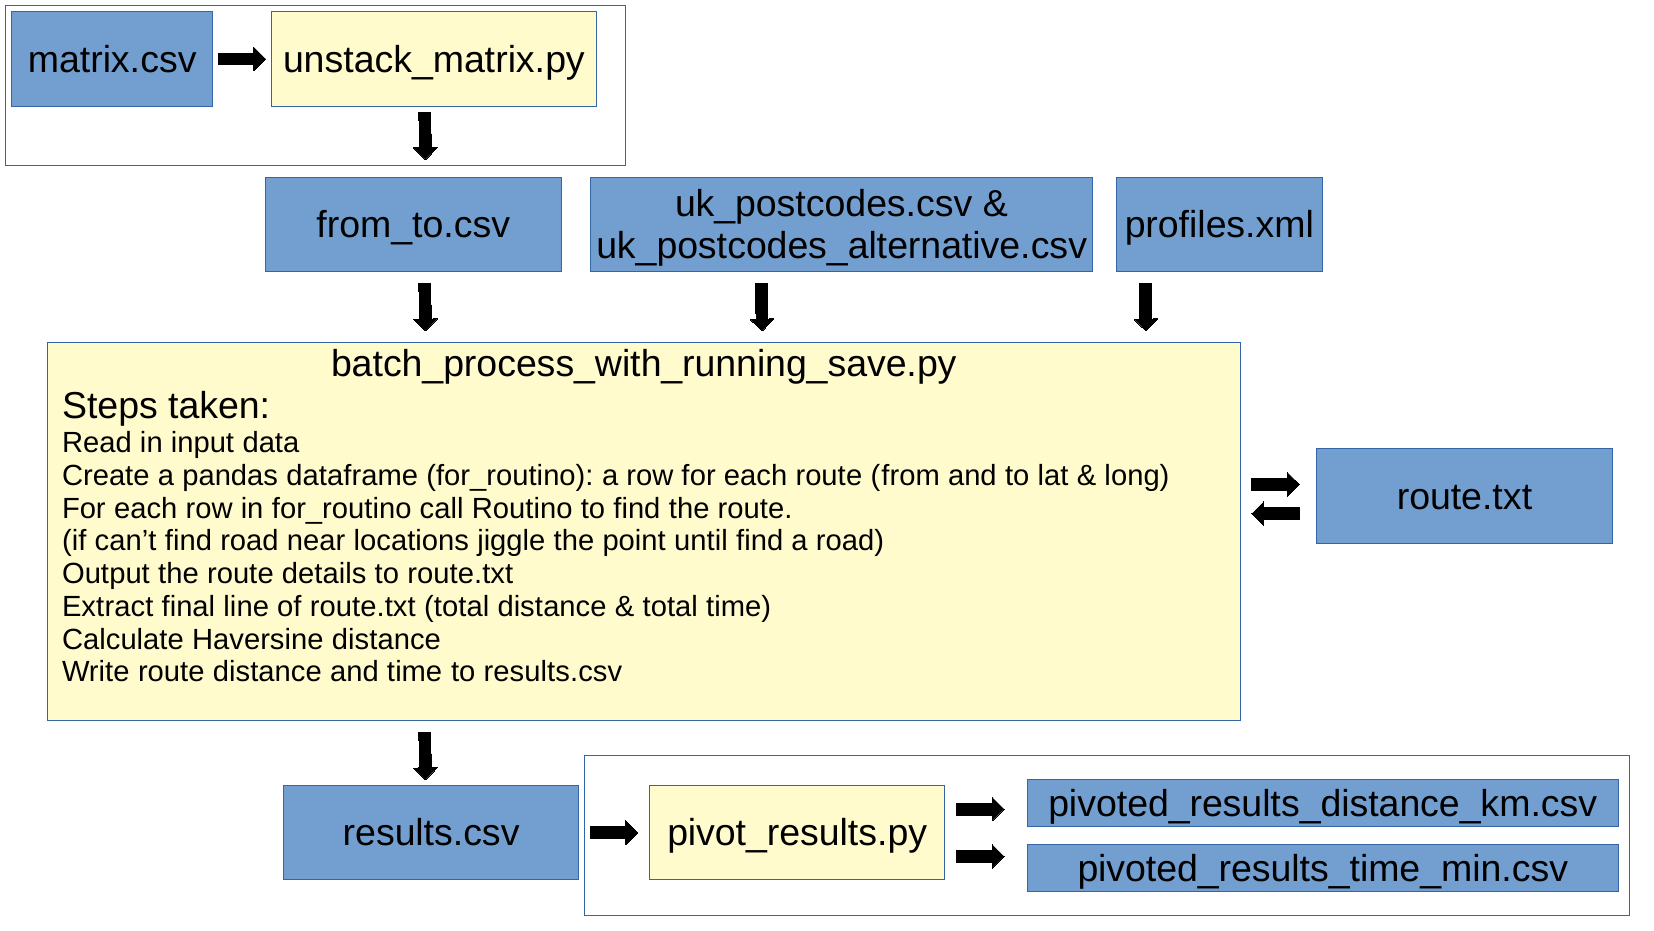

matrix.csv
unstack_matrix.py
from_to.csv
uk_postcodes.csv &
uk_postcodes_alternative.csv
profiles.xml
batch_process_with_running_save.py
Steps taken:
Read in input data
Create a pandas dataframe (for_routino): a row for each route (from and to lat & long)
For each row in for_routino call Routino to find the route.
(if can’t find road near locations jiggle the point until find a road)
Output the route details to route.txt
Extract final line of route.txt (total distance & total time)
Calculate Haversine distance
Write route distance and time to results.csv
route.txt
pivoted_results_distance_km.csv
results.csv
pivot_results.py
pivoted_results_time_min.csv